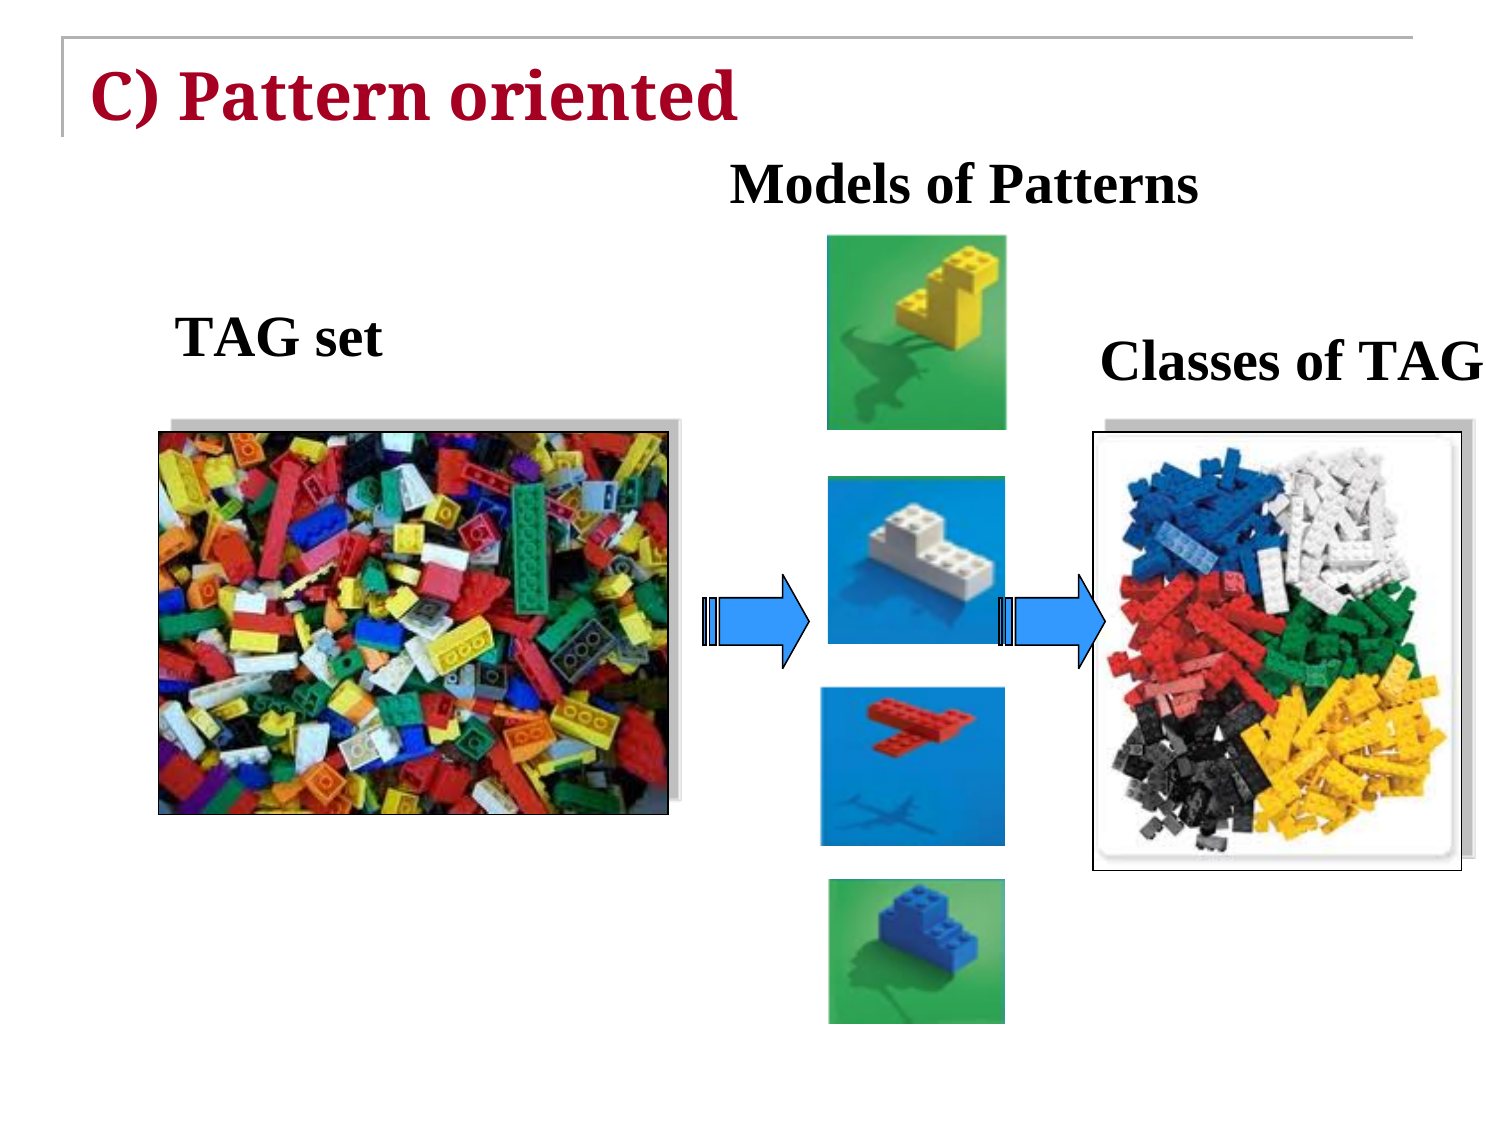

# C) Pattern oriented
Models of Patterns
TAG set
 Classes of TAG